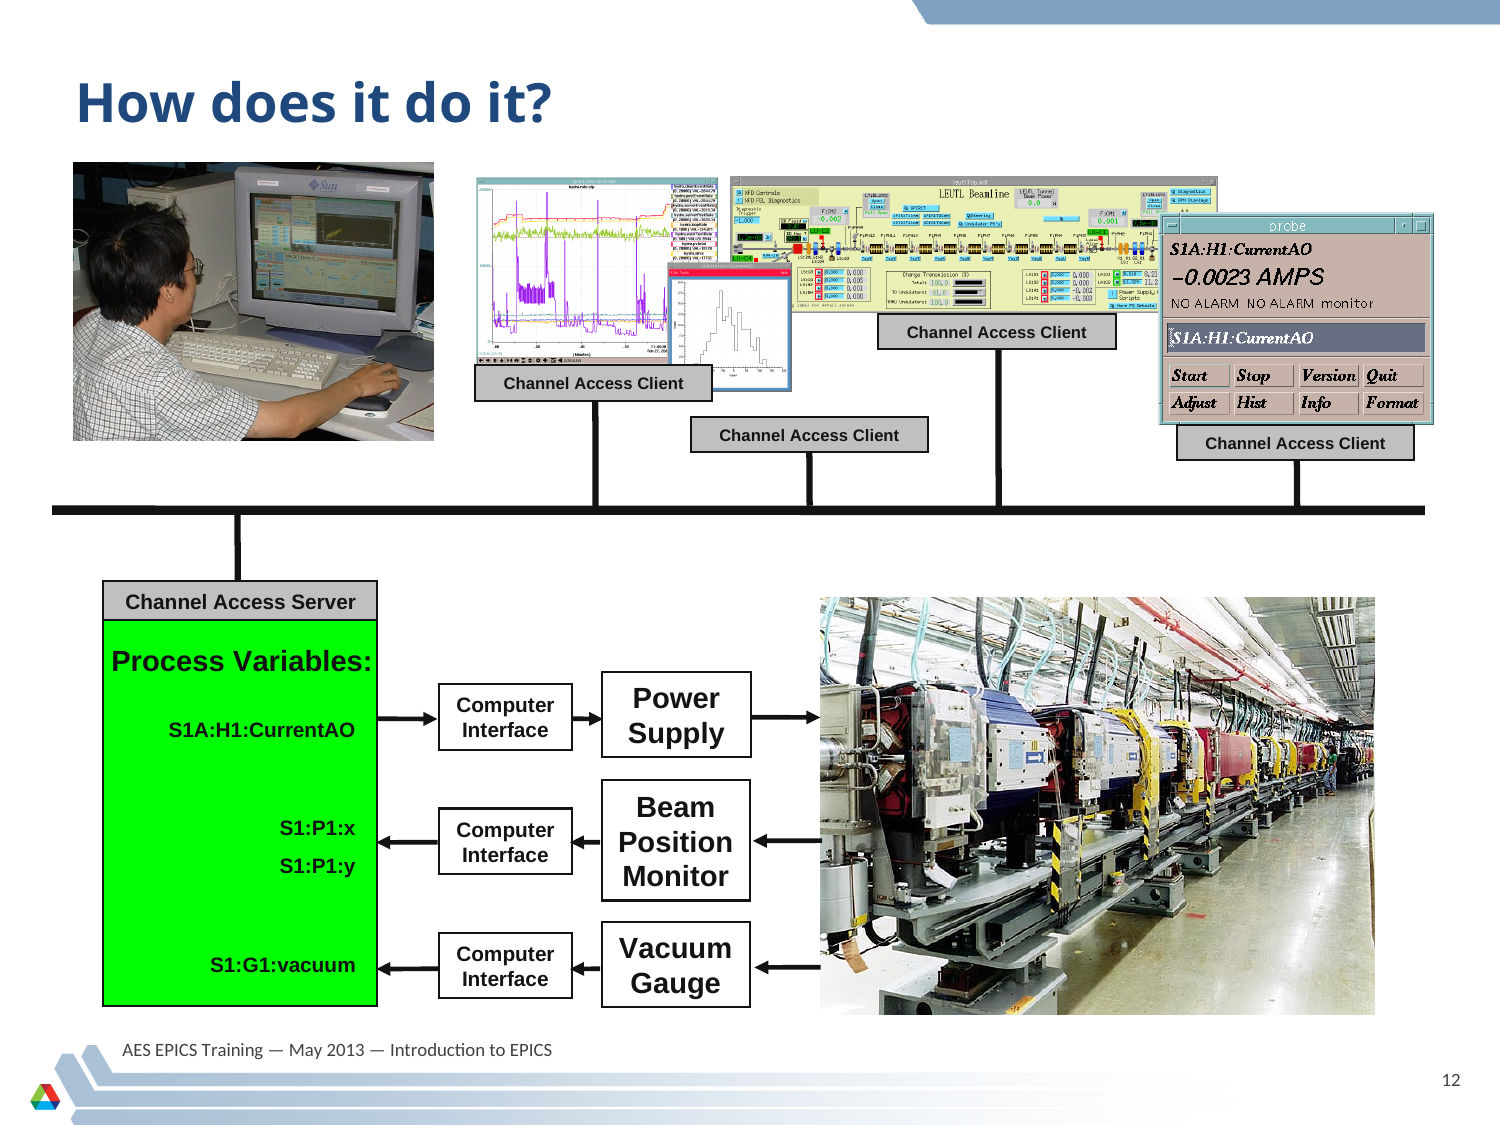

# How does it do it?
Channel Access Client
Channel Access Client
Channel Access Client
Channel Access Client
Channel Access Server
Process Variables:
Power Supply
Computer Interface
S1A:H1:CurrentAO
S1:P1:x
S1:P1:y
S1:G1:vacuum
Beam Position Monitor
Computer Interface
Vacuum Gauge
Computer Interface
AES EPICS Training — May 2013 — Introduction to EPICS
12